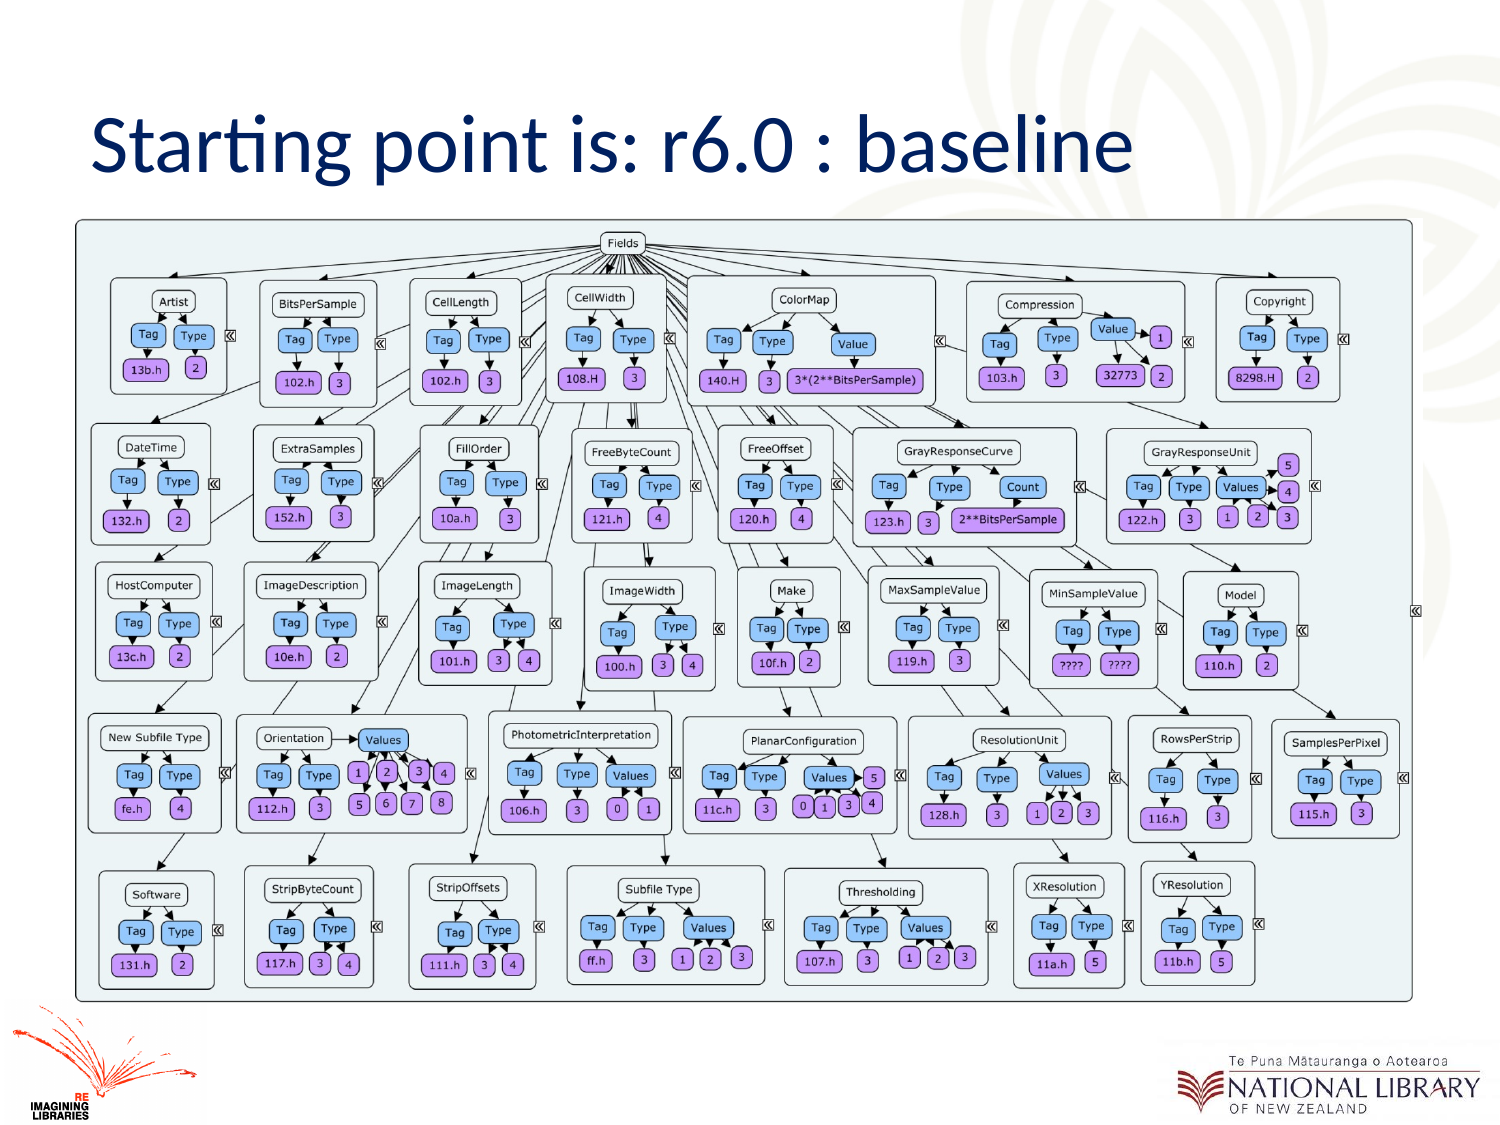

# Starting point is: r6.0 : baseline